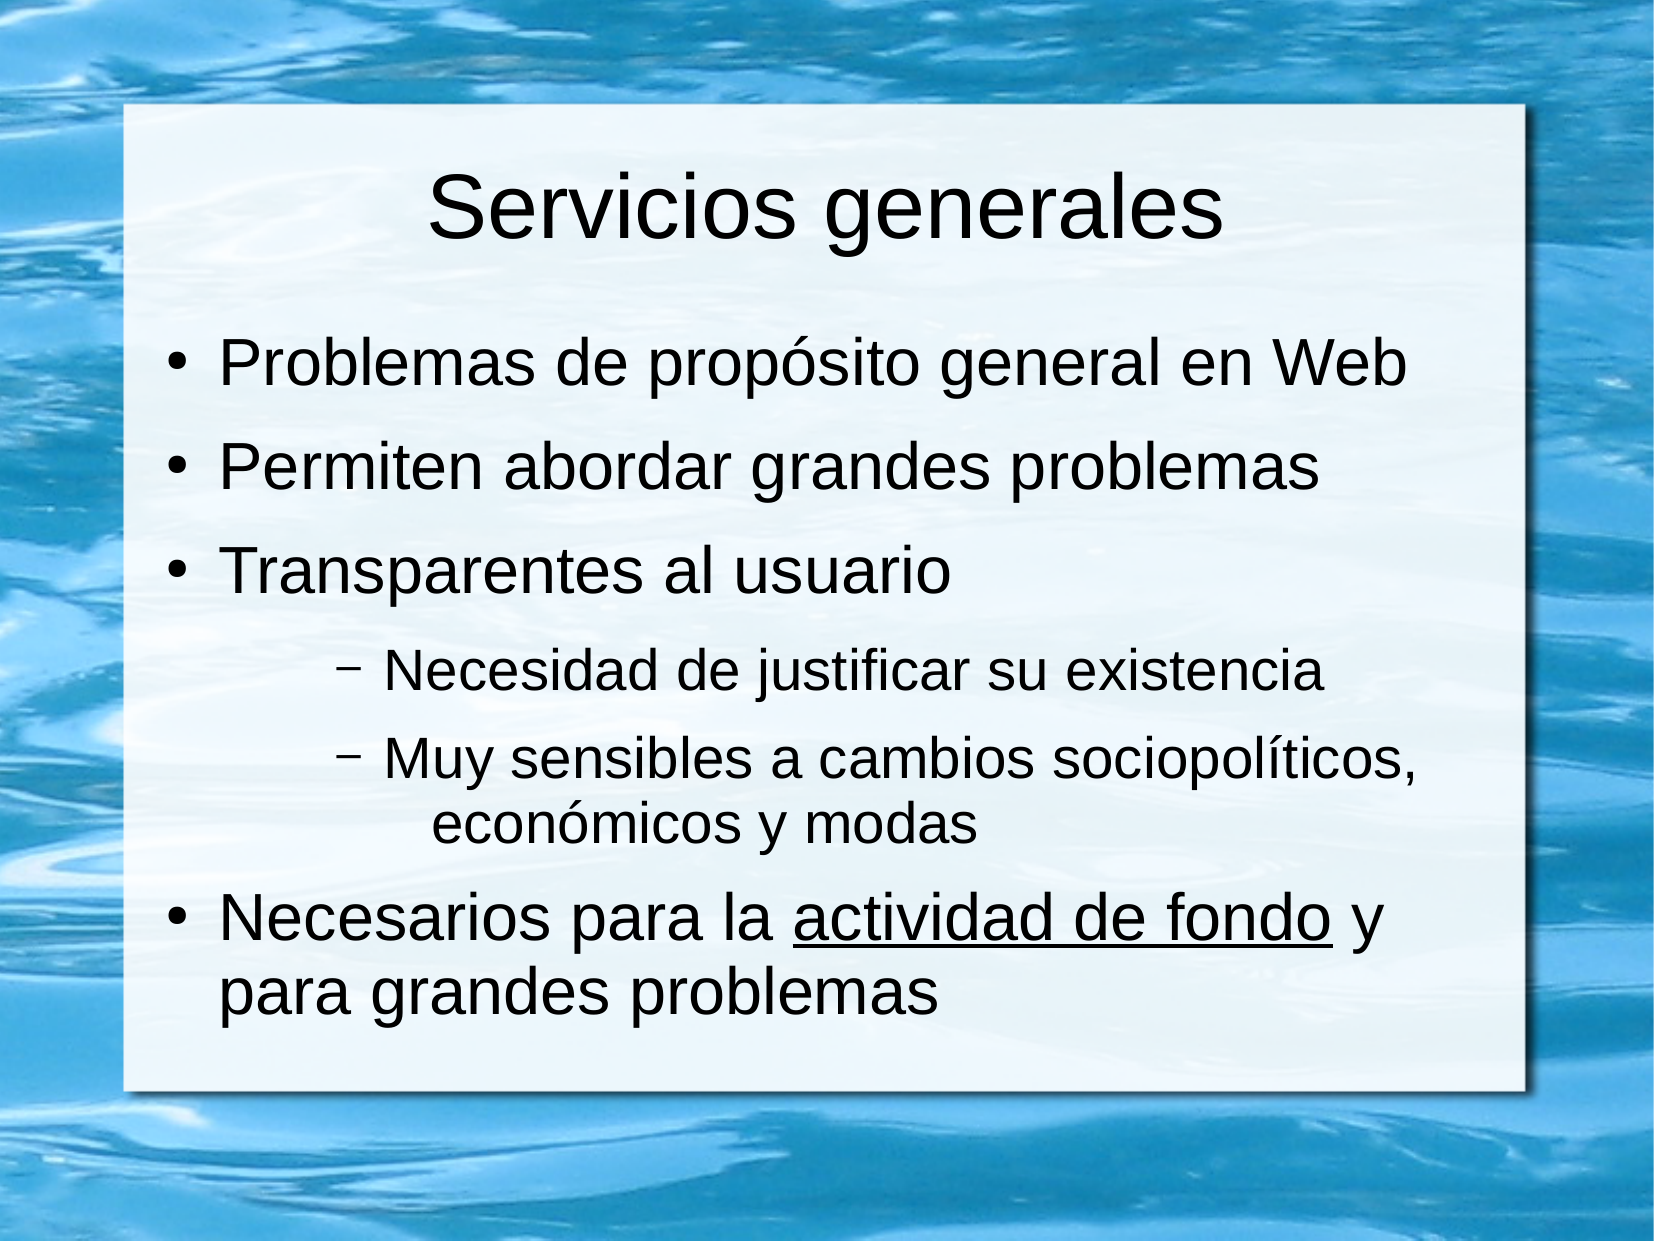

# Servicios generales
Problemas de propósito general en Web
Permiten abordar grandes problemas
Transparentes al usuario
Necesidad de justificar su existencia
Muy sensibles a cambios sociopolíticos, económicos y modas
Necesarios para la actividad de fondo y para grandes problemas